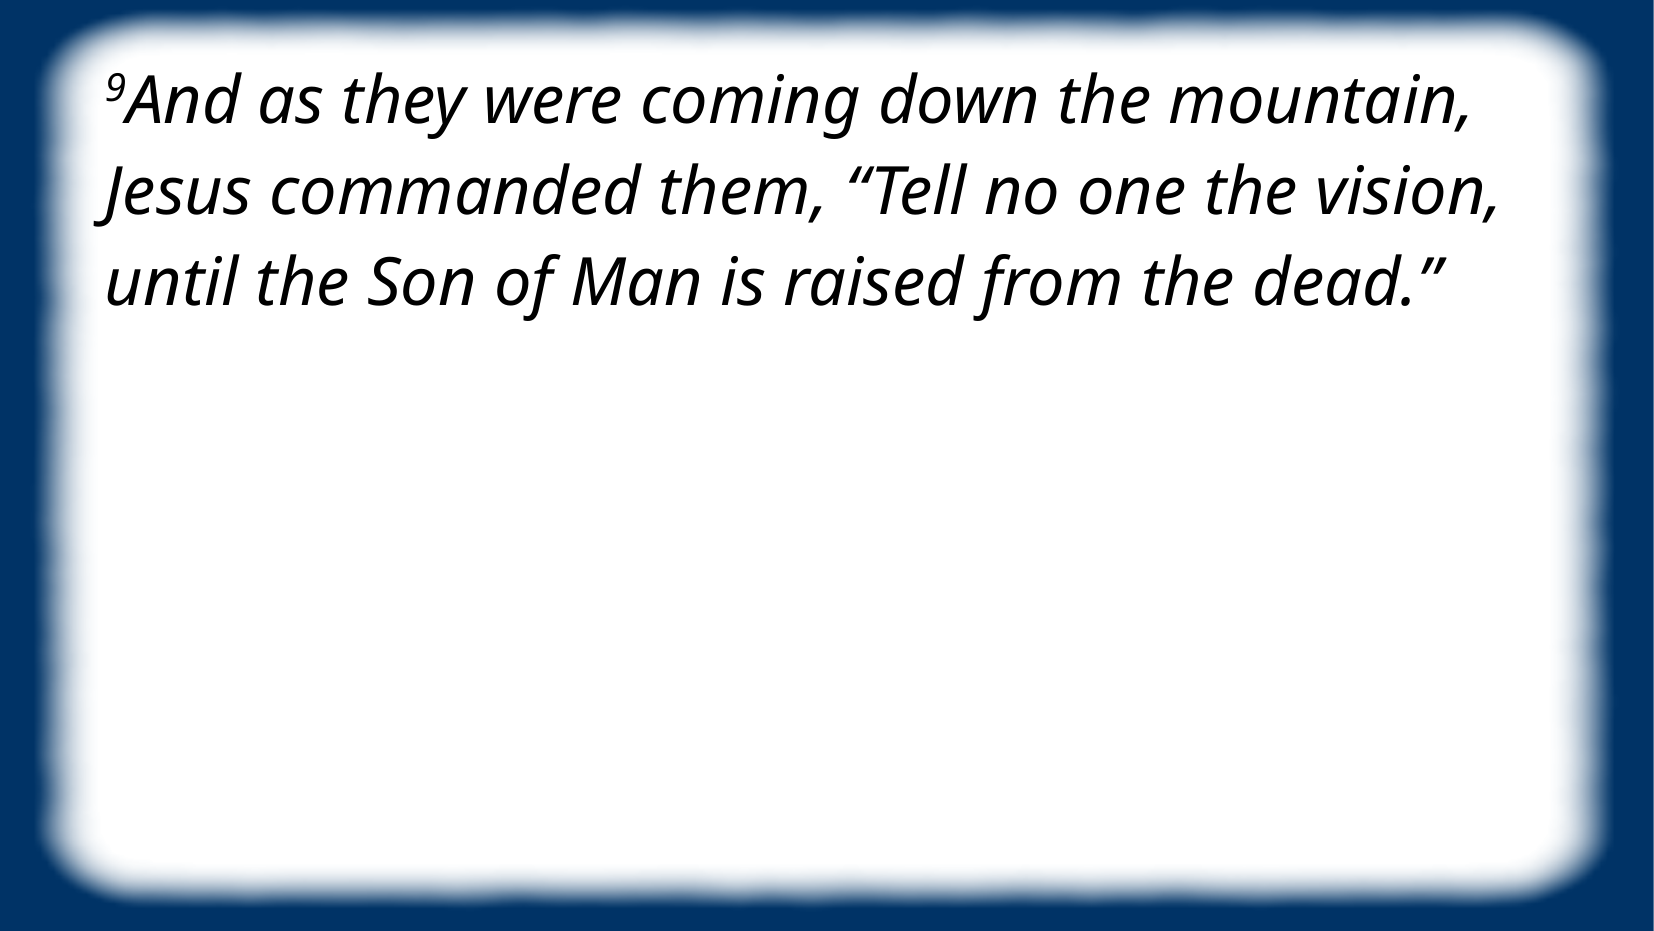

9And as they were coming down the mountain, Jesus commanded them, “Tell no one the vision, until the Son of Man is raised from the dead.”